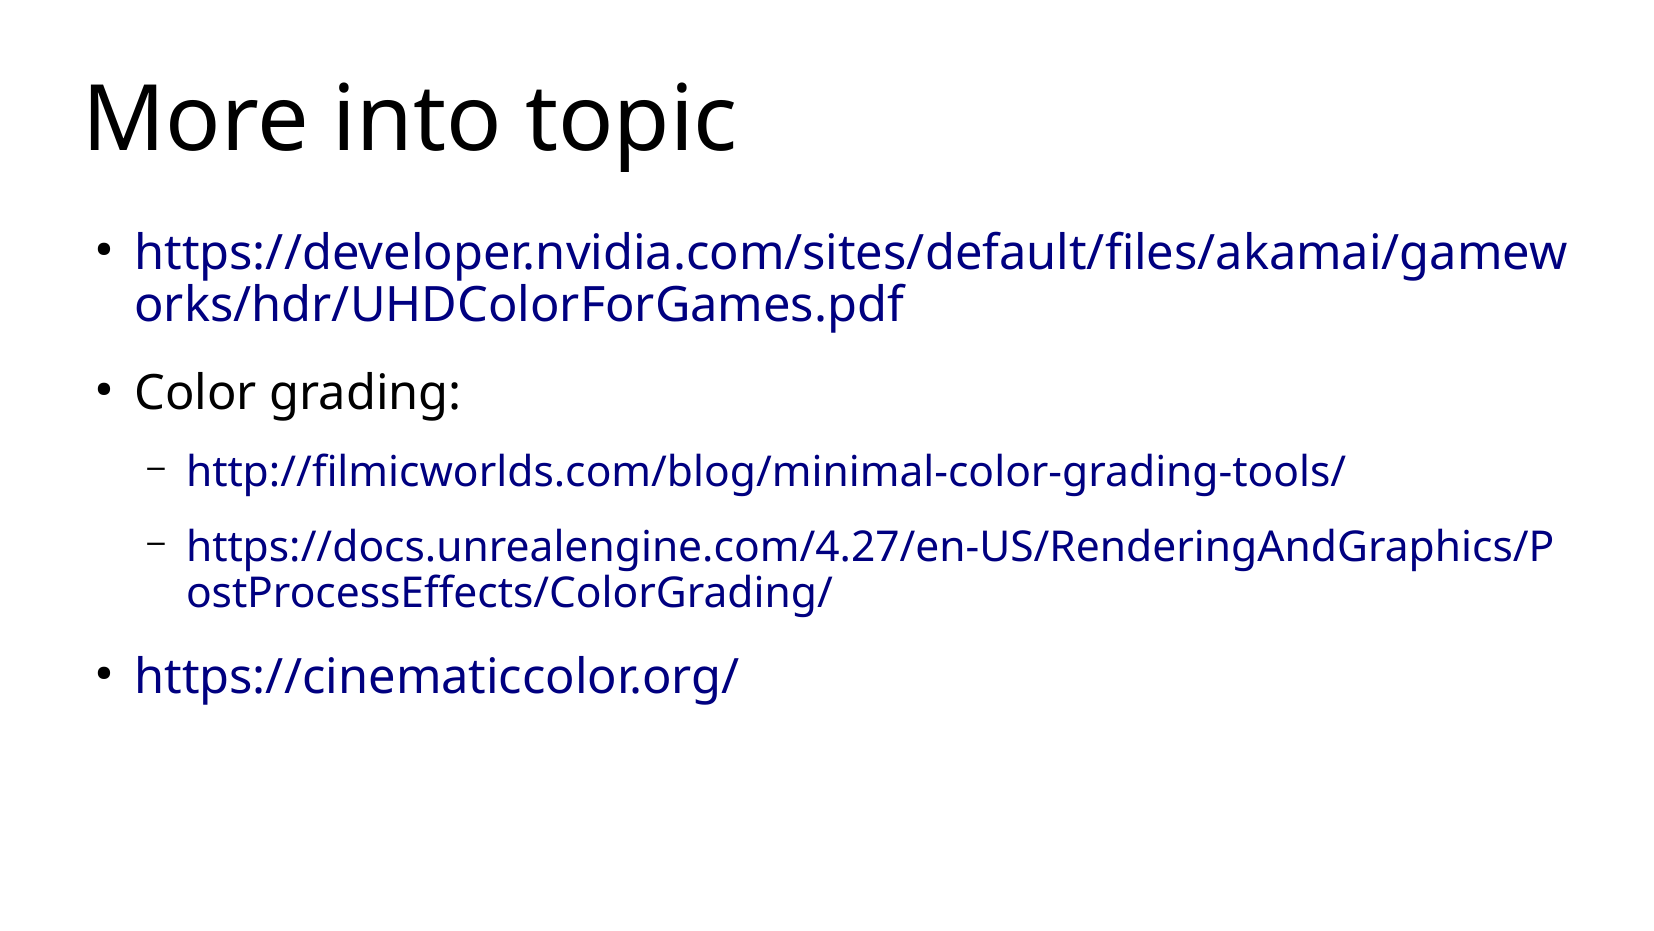

# More into topic
https://developer.nvidia.com/sites/default/files/akamai/gameworks/hdr/UHDColorForGames.pdf
Color grading:
http://filmicworlds.com/blog/minimal-color-grading-tools/
https://docs.unrealengine.com/4.27/en-US/RenderingAndGraphics/PostProcessEffects/ColorGrading/
https://cinematiccolor.org/